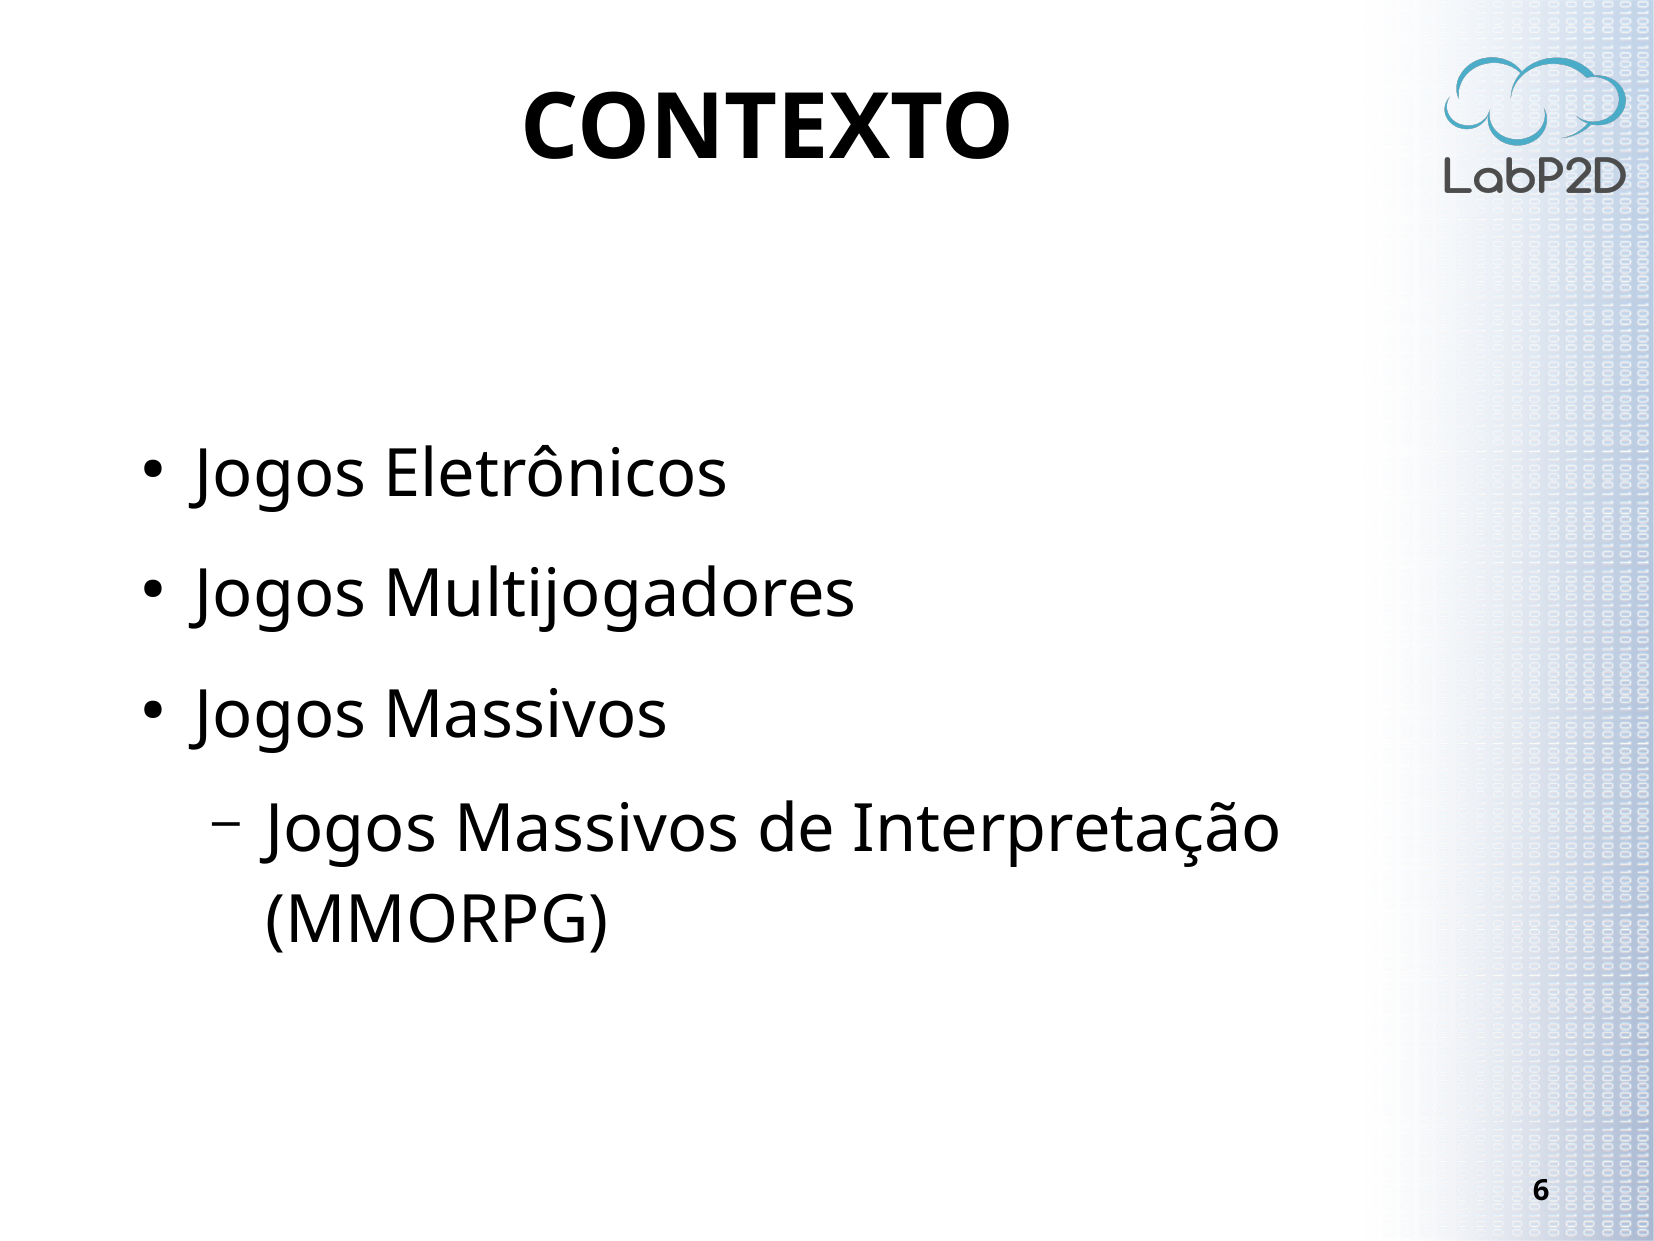

# CONTEXTO
Jogos Eletrônicos
Jogos Multijogadores
Jogos Massivos
Jogos Massivos de Interpretação (MMORPG)
6